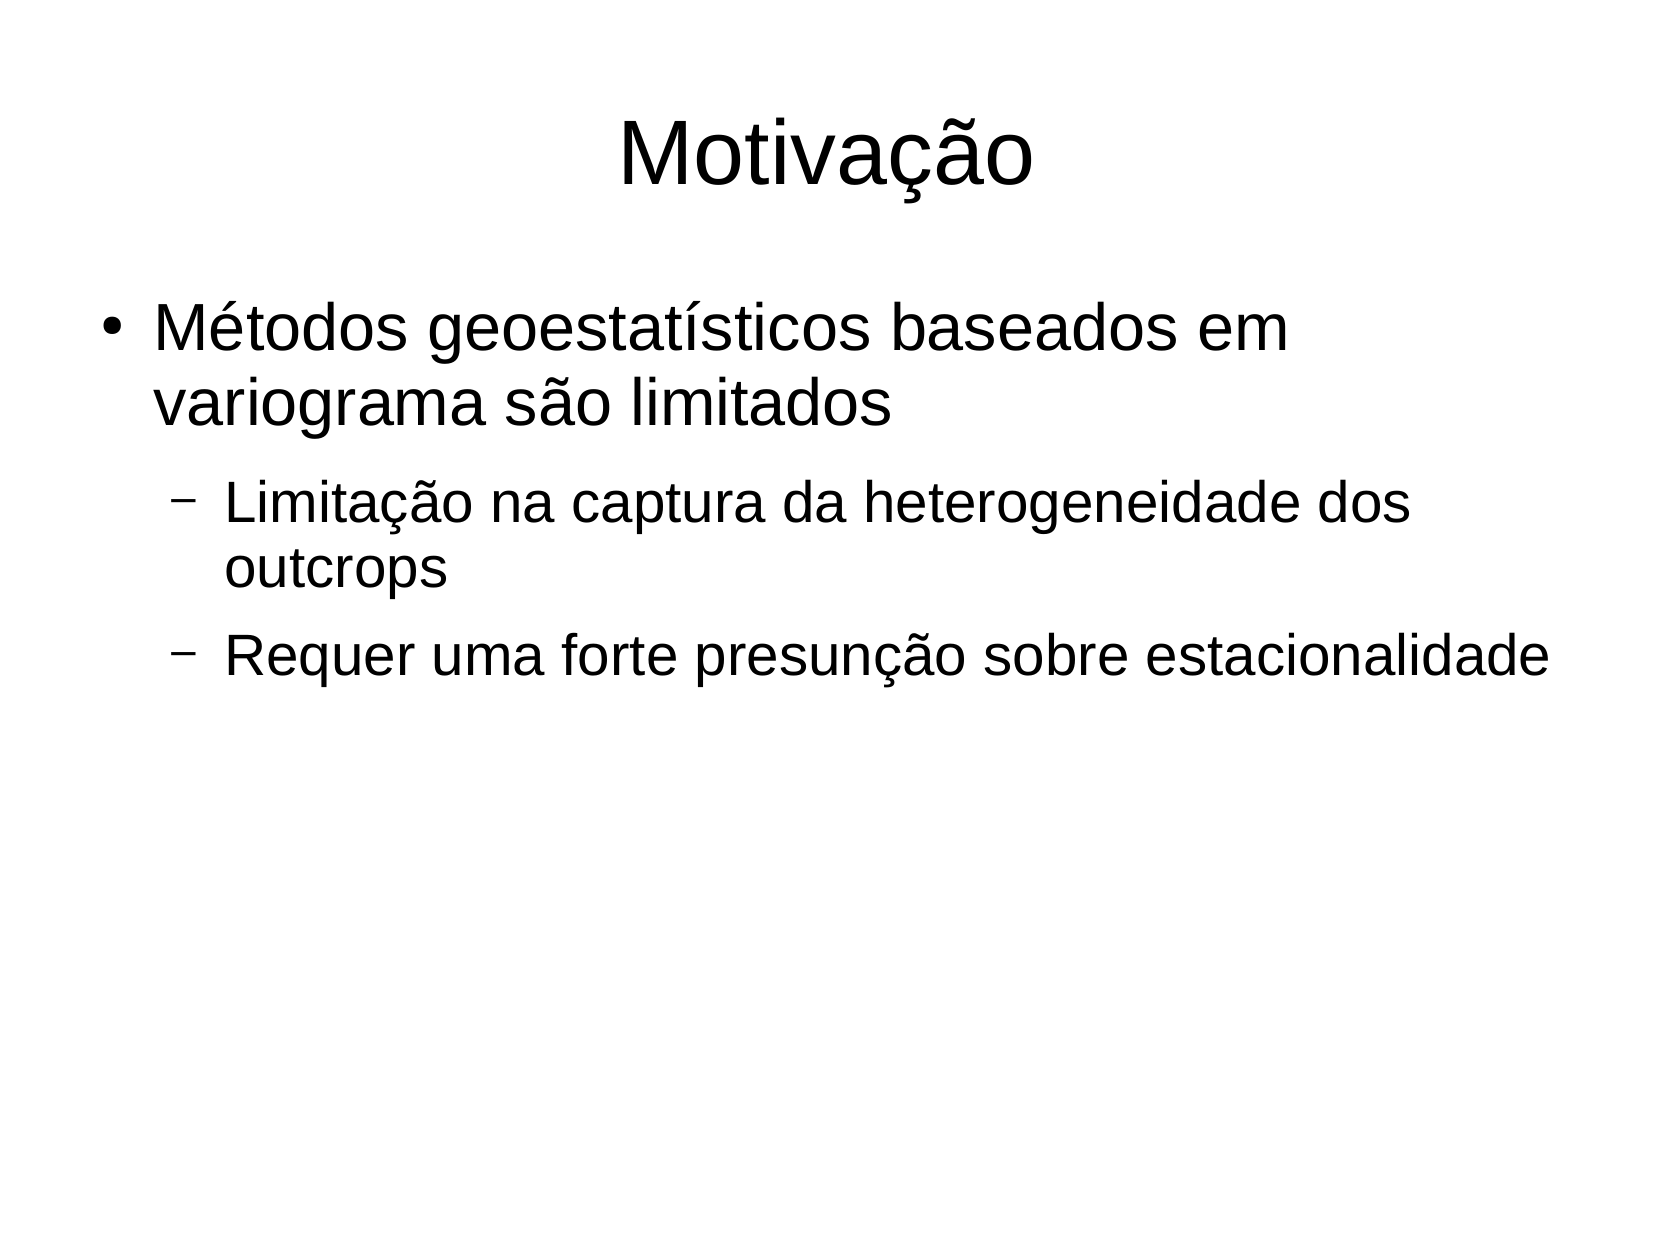

# Motivação
Métodos geoestatísticos baseados em variograma são limitados
Limitação na captura da heterogeneidade dos outcrops
Requer uma forte presunção sobre estacionalidade